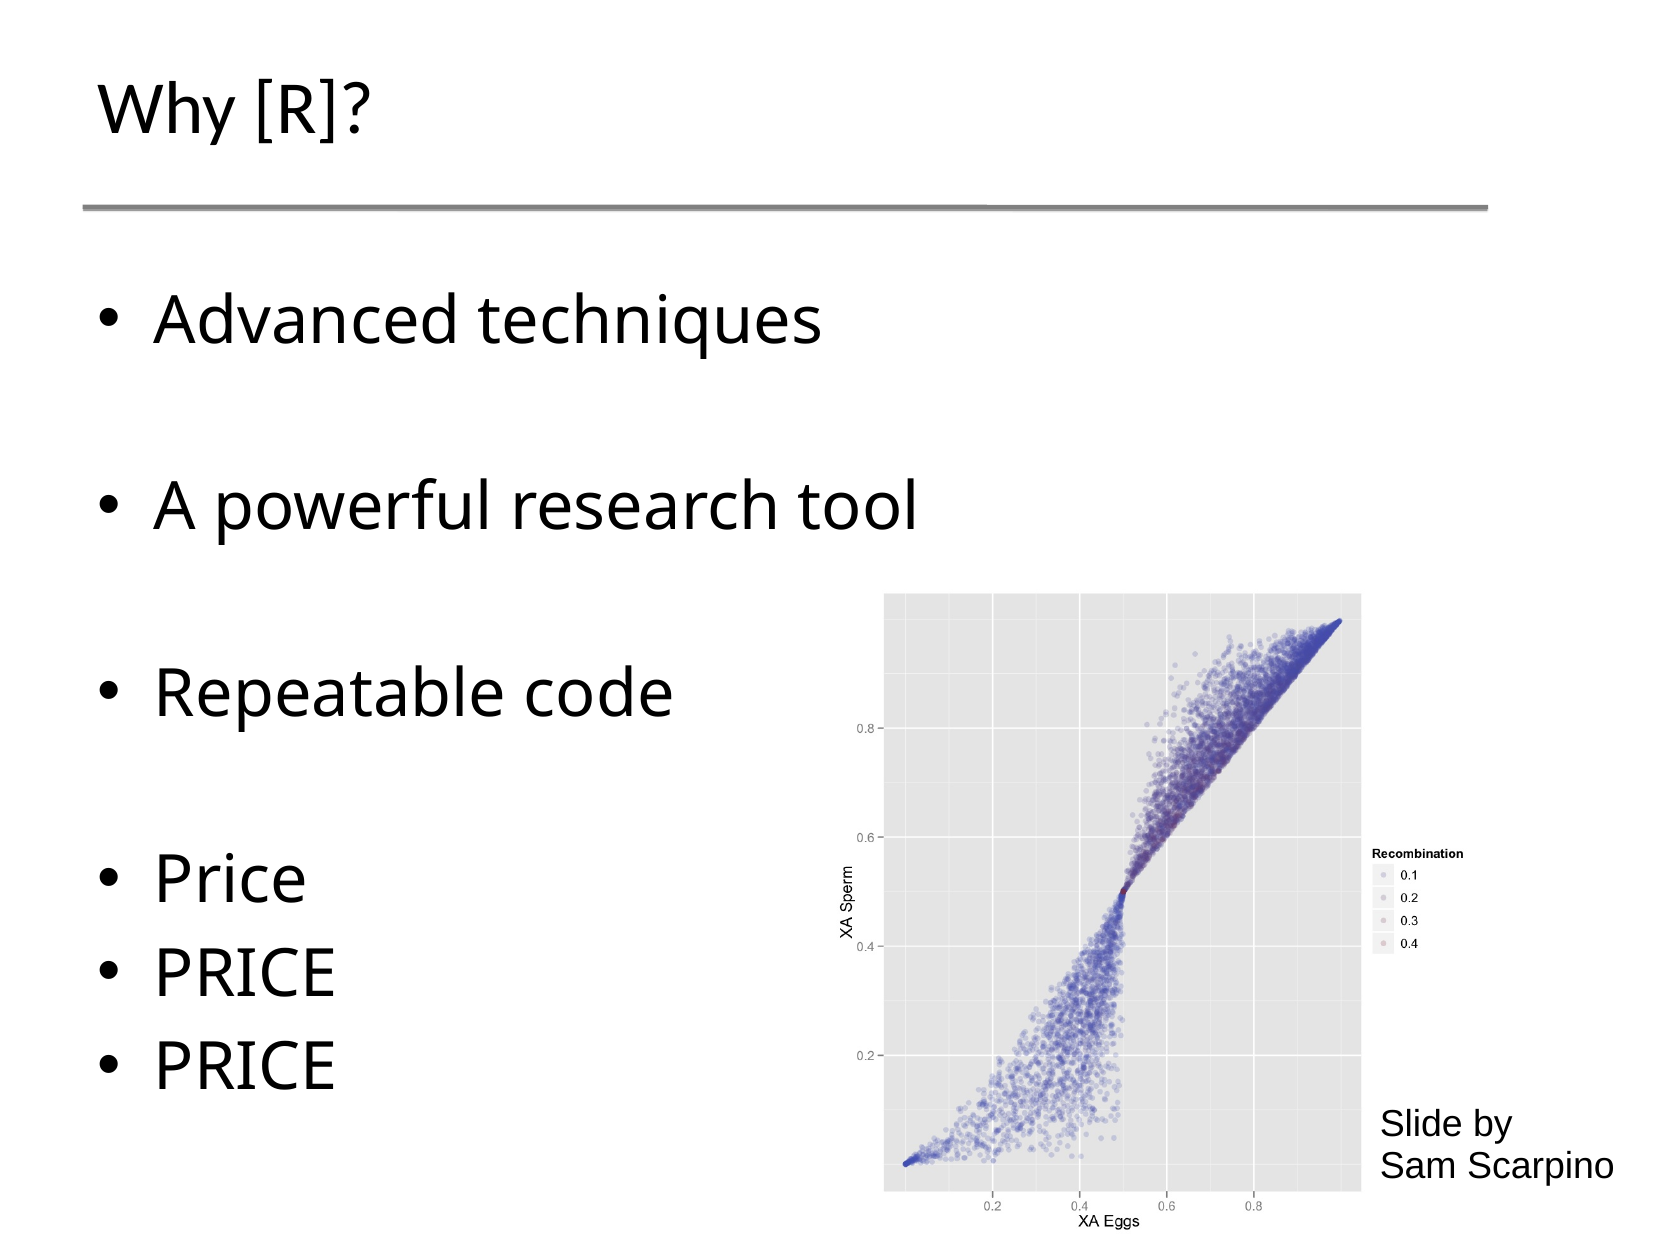

Why [R]?
# Advanced techniques
A powerful research tool
Repeatable code
Price
PRICE
PRICE
Slide by
Sam Scarpino